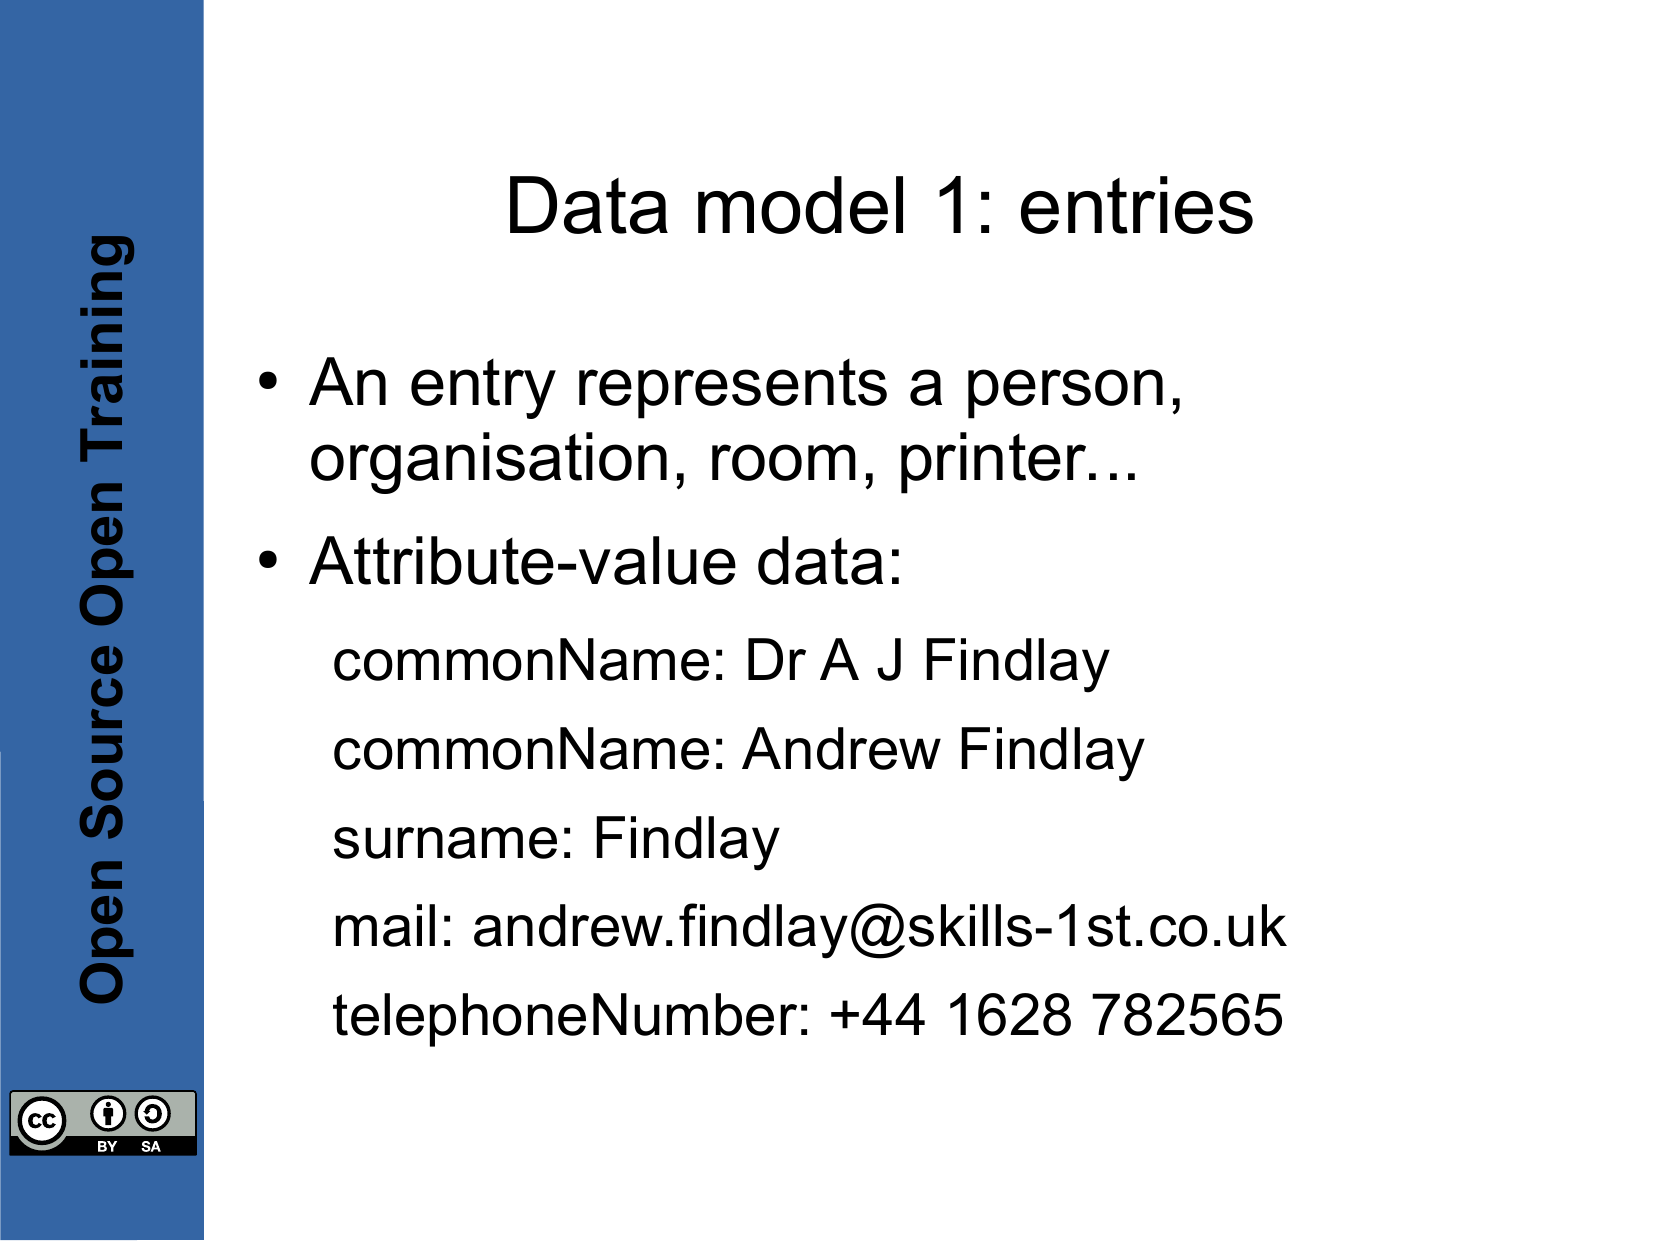

# Data model 1: entries
An entry represents a person, organisation, room, printer...
Attribute-value data:
commonName: Dr A J Findlay
commonName: Andrew Findlay
surname: Findlay
mail: andrew.findlay@skills-1st.co.uk
telephoneNumber: +44 1628 782565